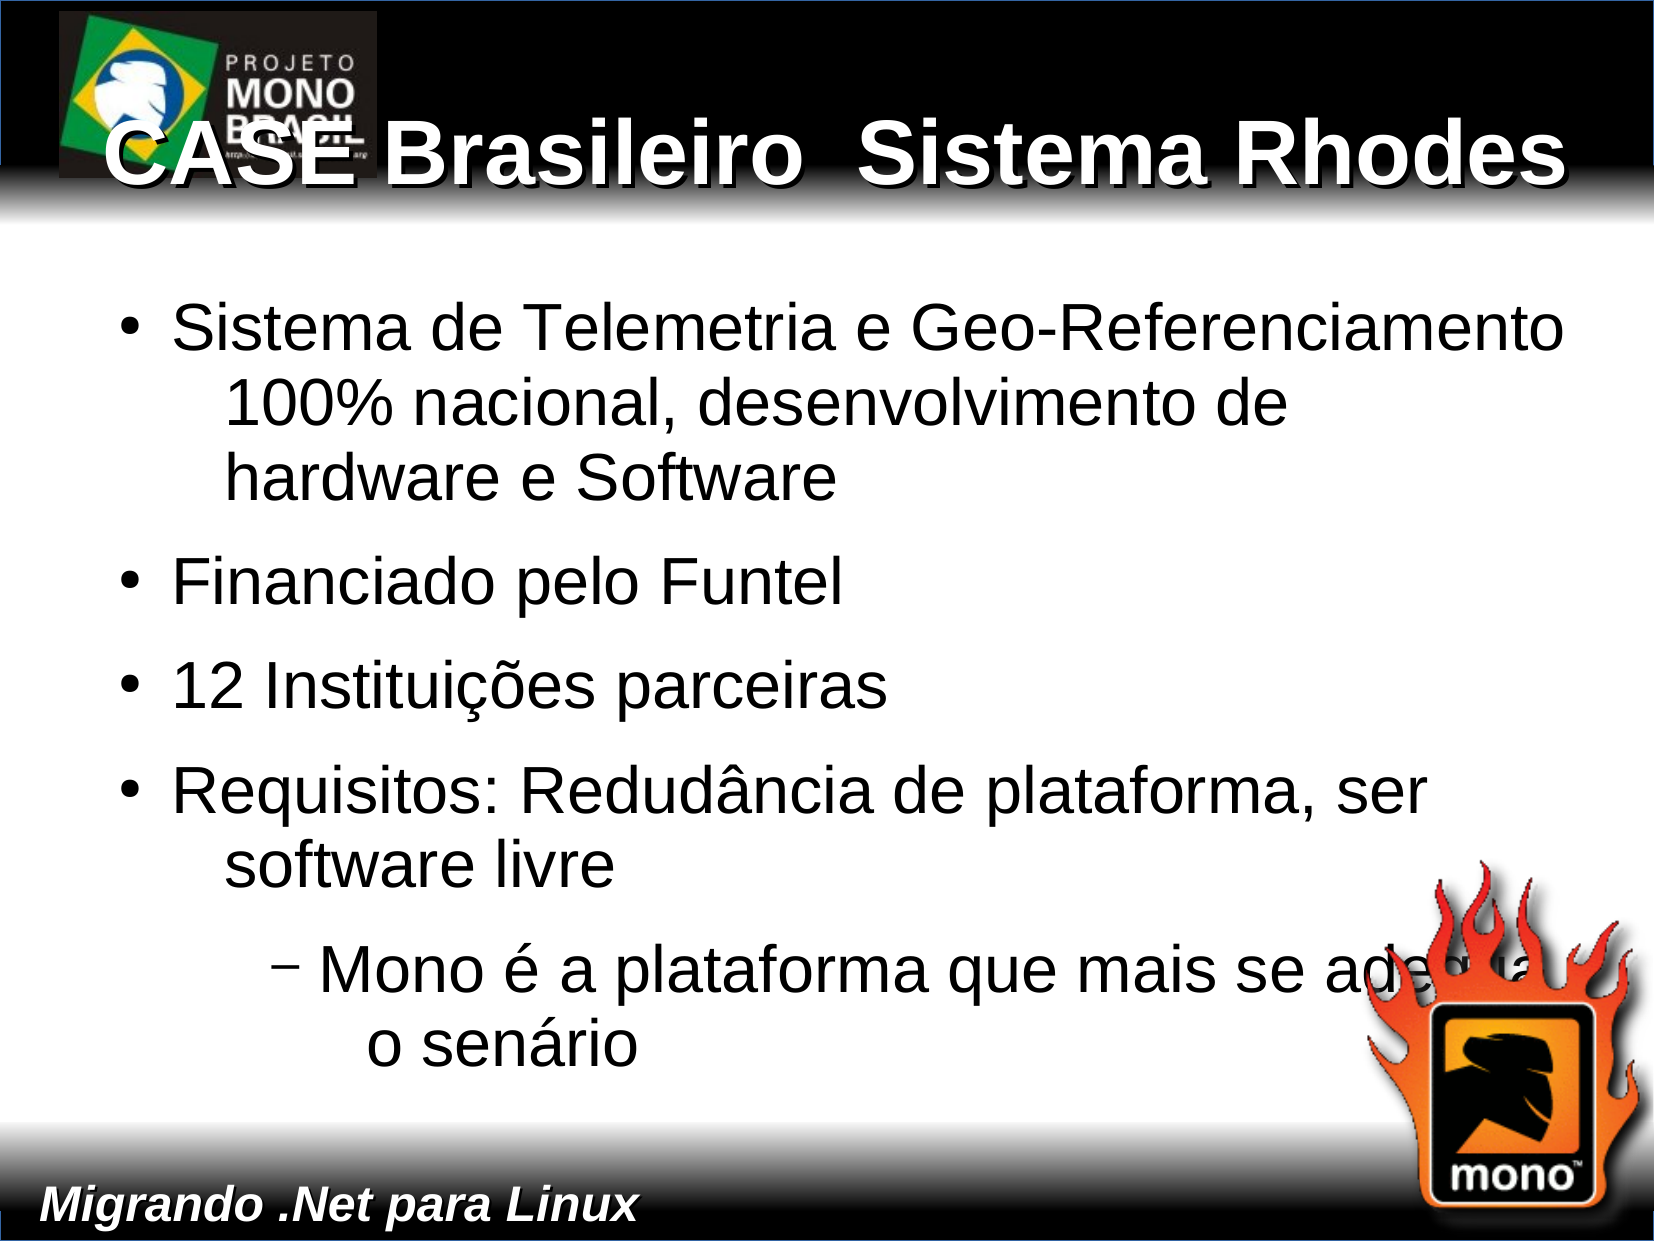

# CASE Brasileiro Sistema Rhodes
Sistema de Telemetria e Geo-Referenciamento 100% nacional, desenvolvimento de hardware e Software
Financiado pelo Funtel
12 Instituições parceiras
Requisitos: Redudância de plataforma, ser software livre
Mono é a plataforma que mais se adequa o senário
Migrando .Net para Linux